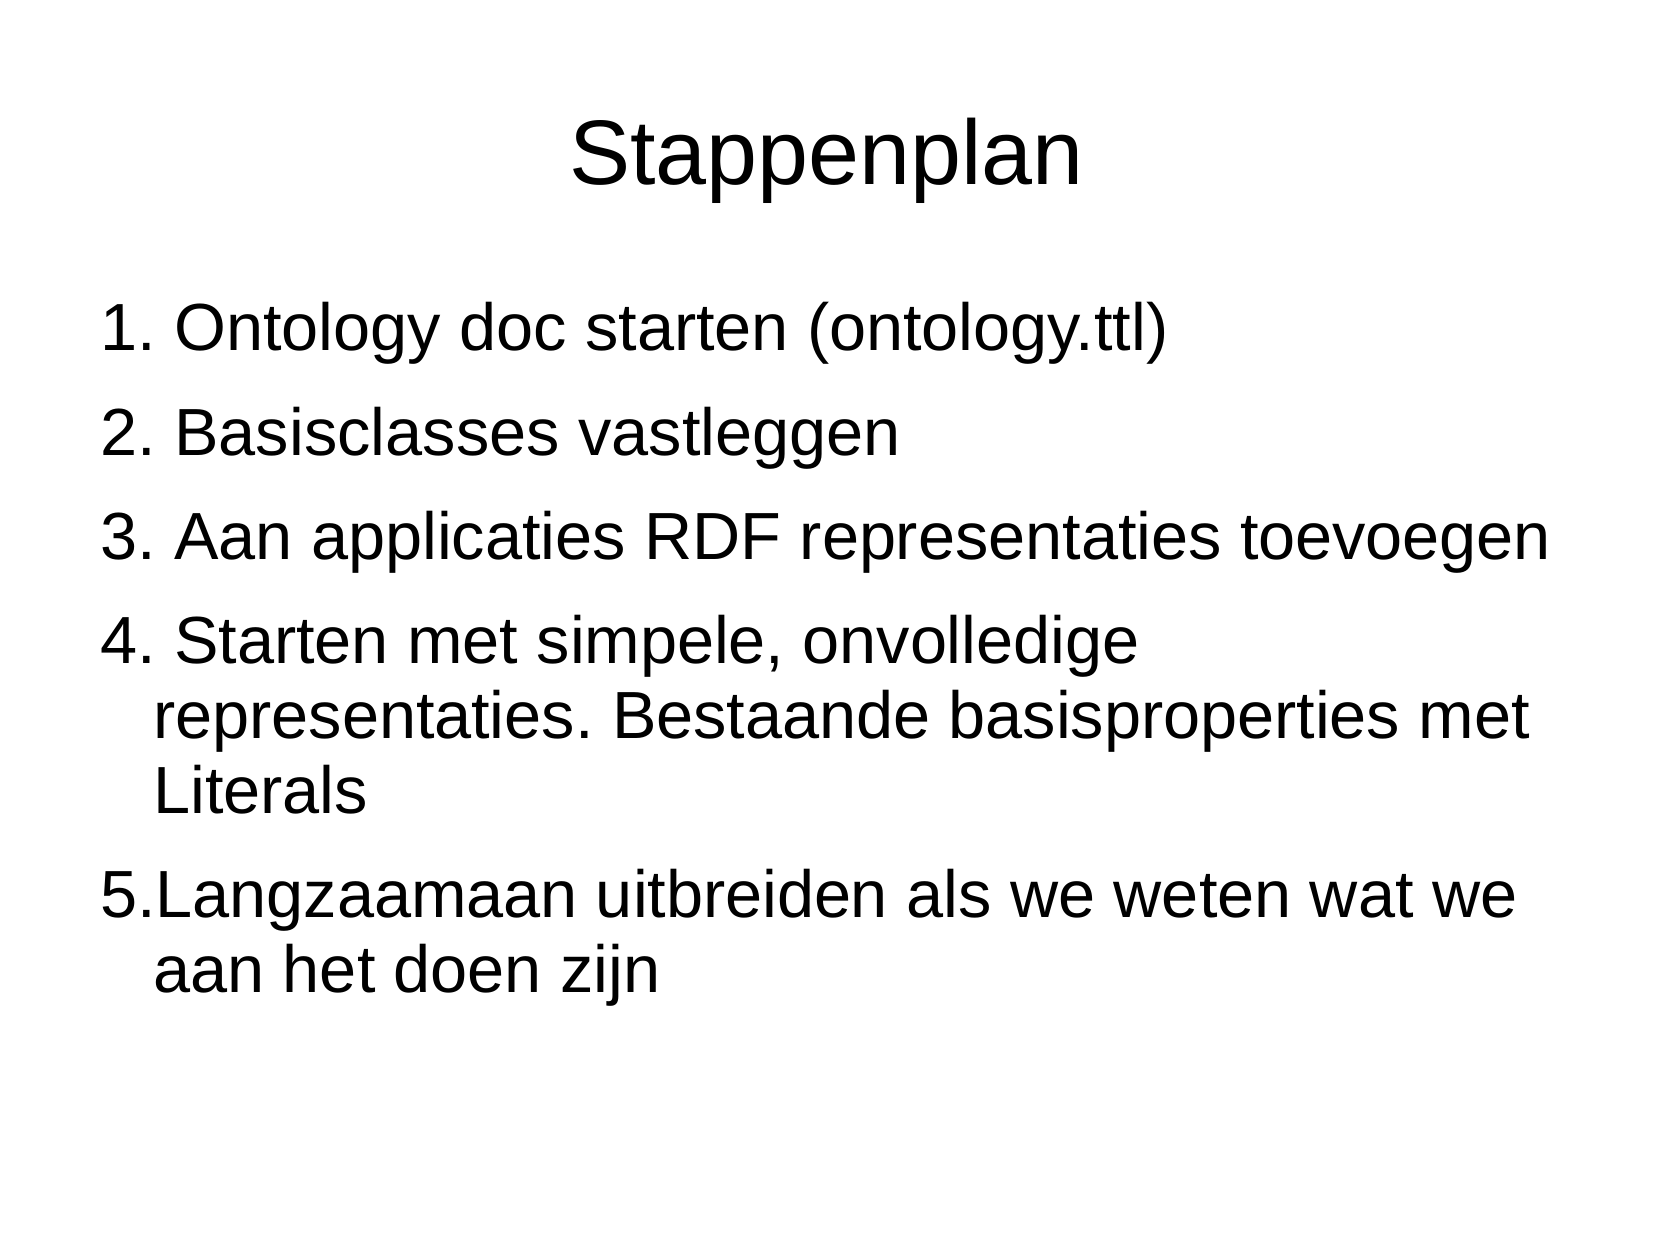

# Stappenplan
 Ontology doc starten (ontology.ttl)
 Basisclasses vastleggen
 Aan applicaties RDF representaties toevoegen
 Starten met simpele, onvolledige representaties. Bestaande basisproperties met Literals
Langzaamaan uitbreiden als we weten wat we aan het doen zijn